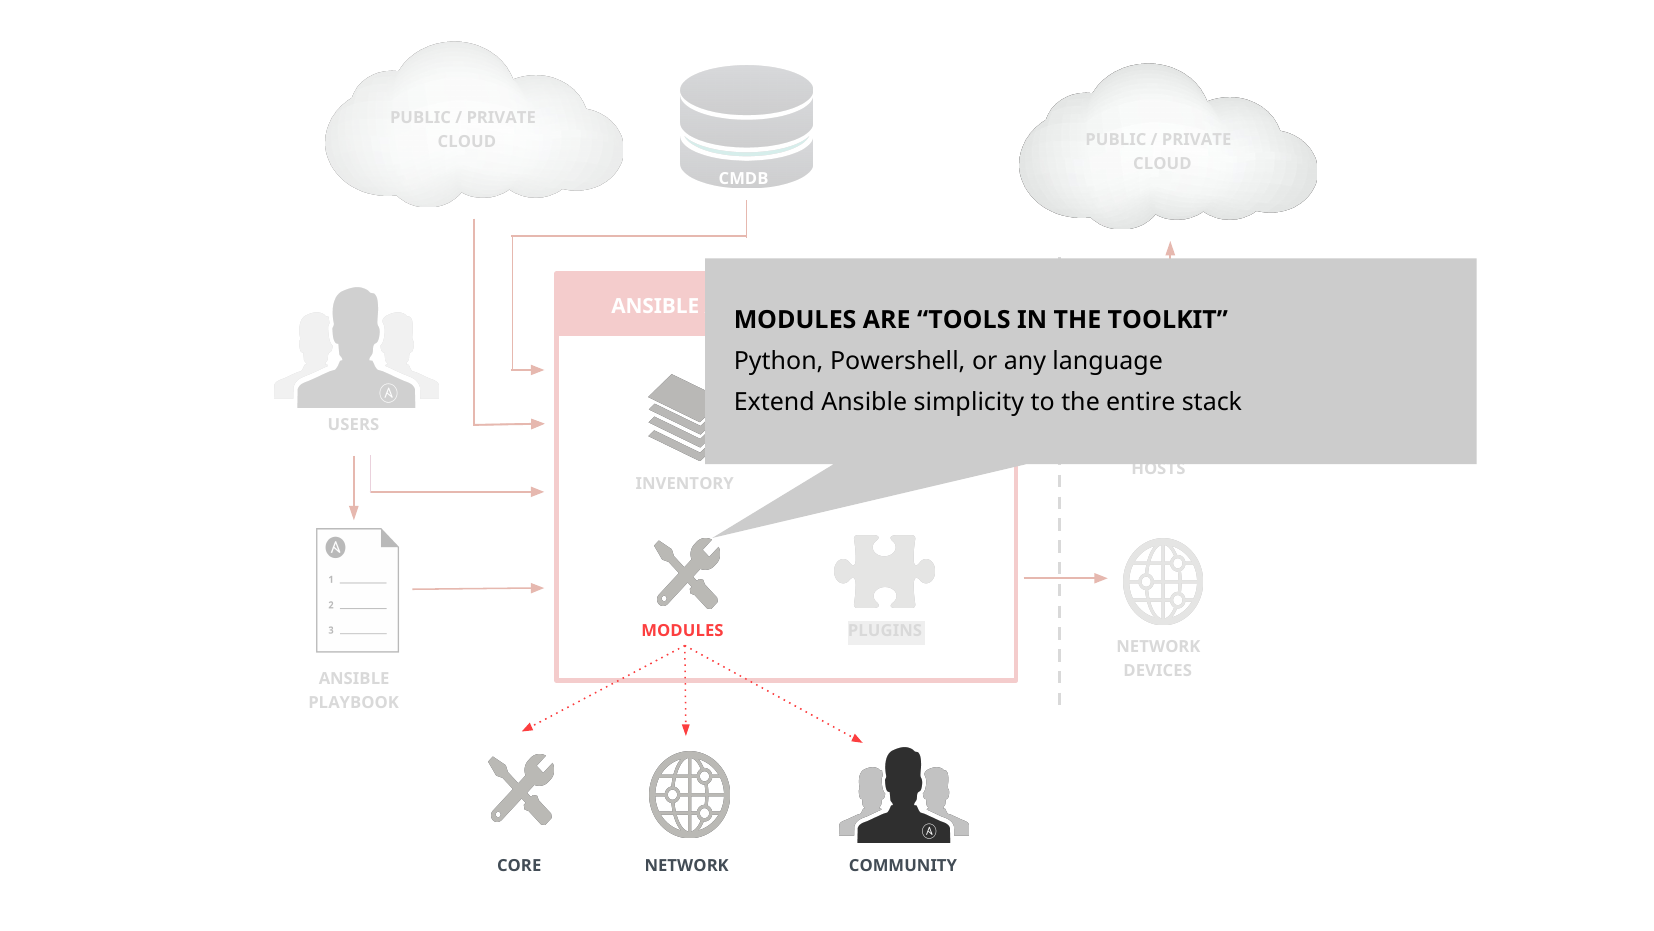

PUBLIC / PRIVATE
PUBLIC / PRIVATE
CLOUD
CLOUD
CMDB
ANSIBLE AUTOMATION ENGINE
 MODULES ARE “TOOLS IN THE TOOLKIT”
 Python, Powershell, or any language
 Extend Ansible simplicity to the entire stack
USERS
HOSTS
INVENTORY
CLI
MODULES
PLUGINS
NETWORK
DEVICES
ANSIBLE
PLAYBOOK
CORE
NETWORK
COMMUNITY